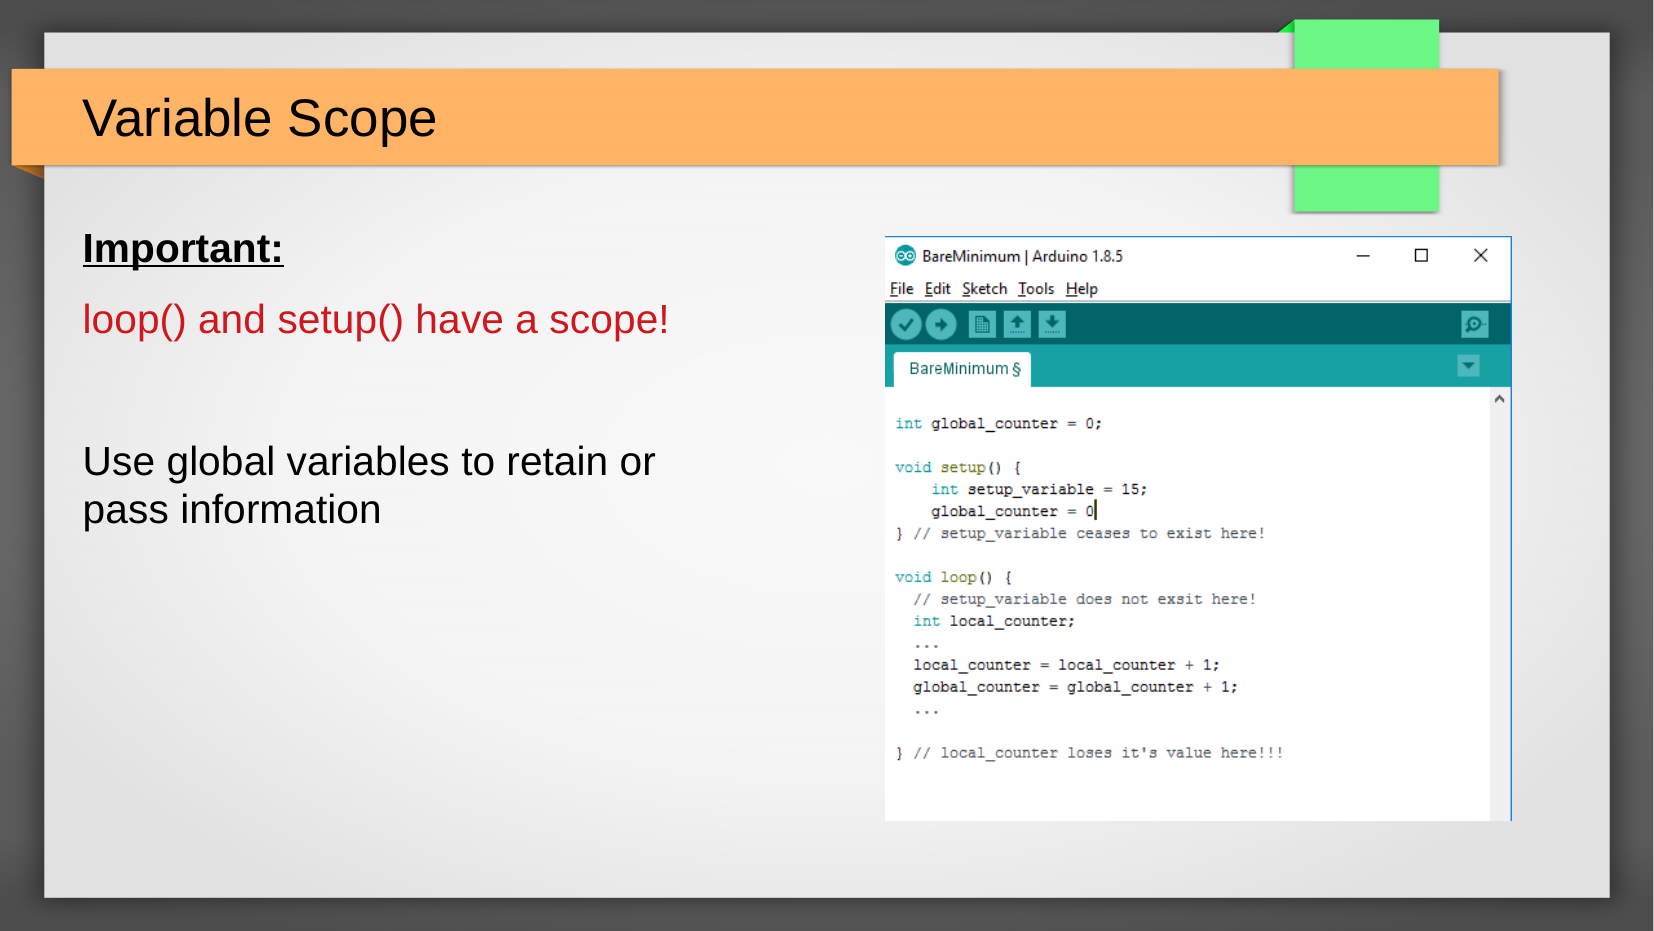

# Variable Scope
Important:
loop() and setup() have a scope!
Use global variables to retain or
pass information